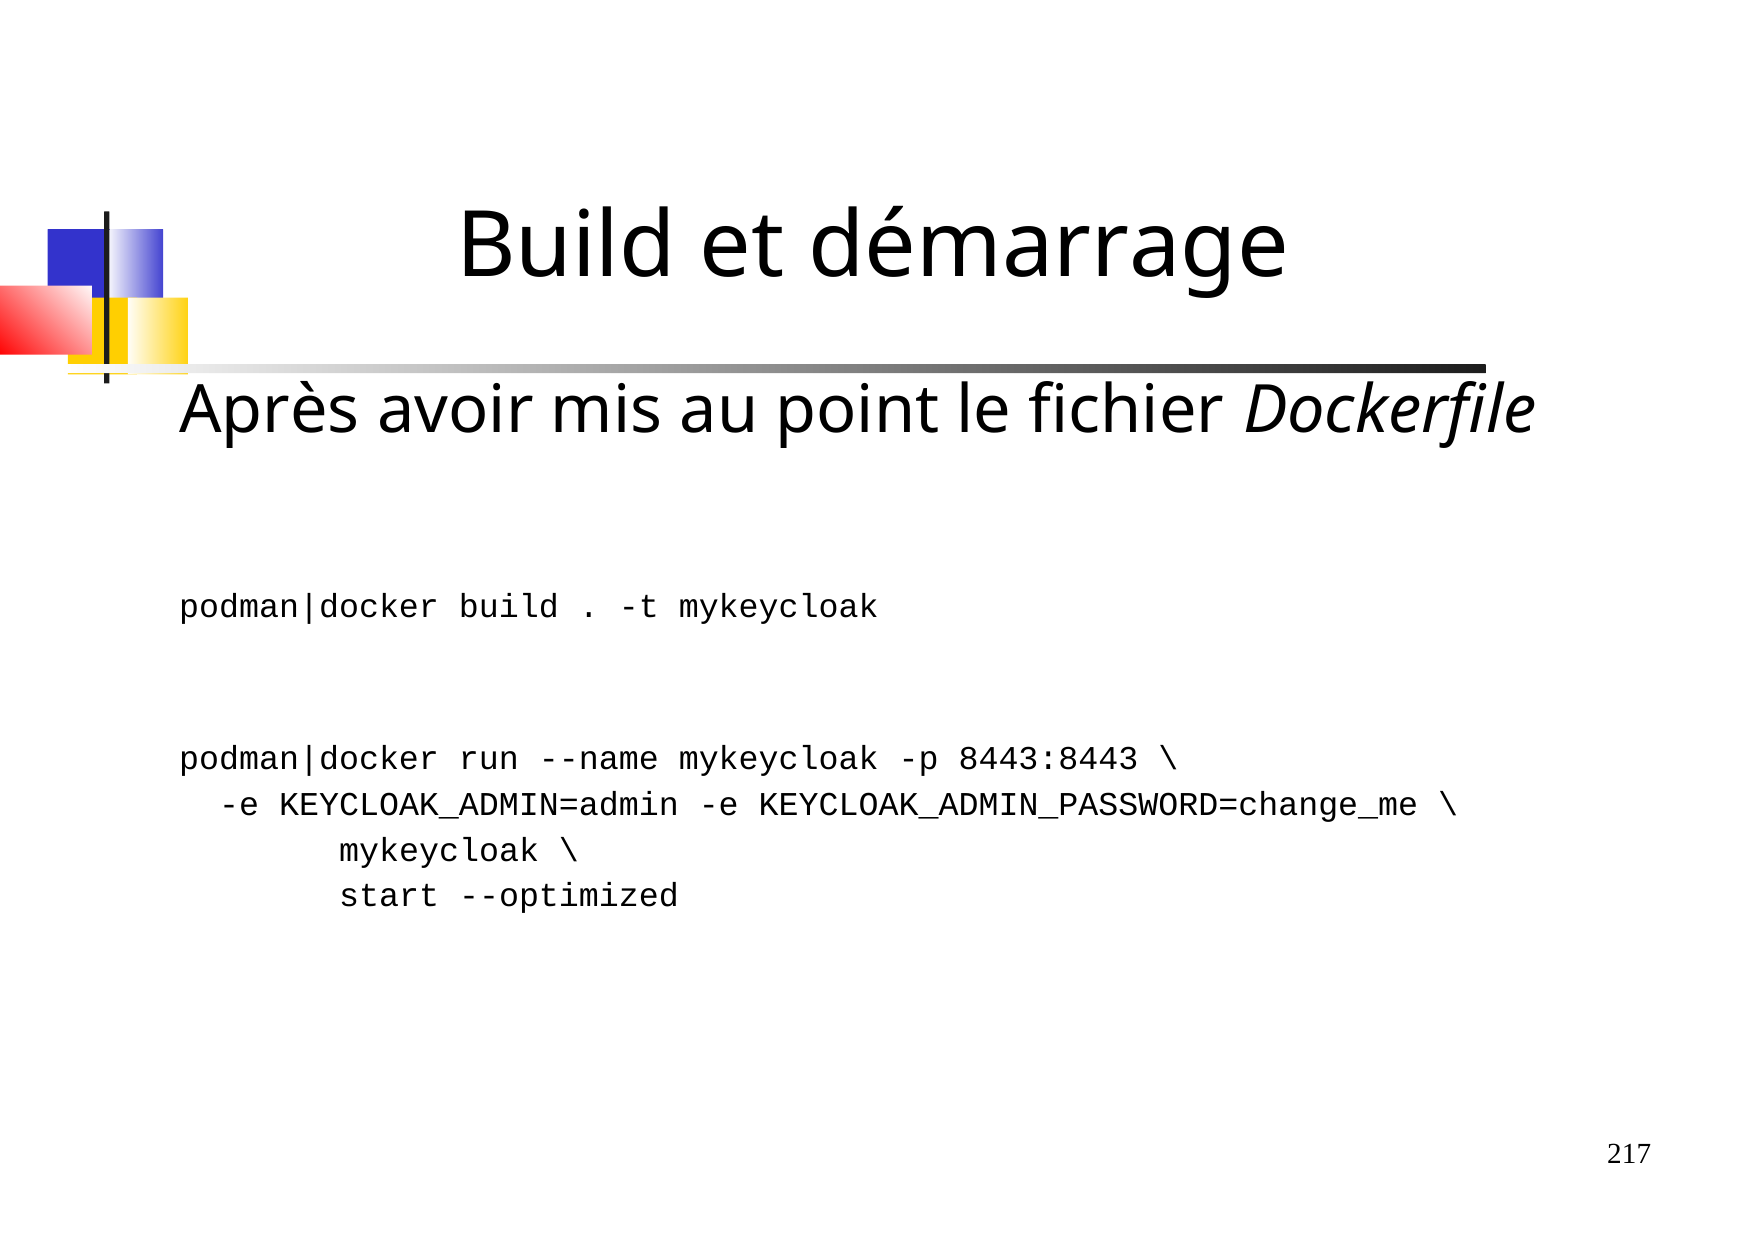

# Build et démarrage
Après avoir mis au point le fichier Dockerfile
podman|docker build . -t mykeycloak
podman|docker run --name mykeycloak -p 8443:8443 \
 -e KEYCLOAK_ADMIN=admin -e KEYCLOAK_ADMIN_PASSWORD=change_me \
 mykeycloak \
 start --optimized